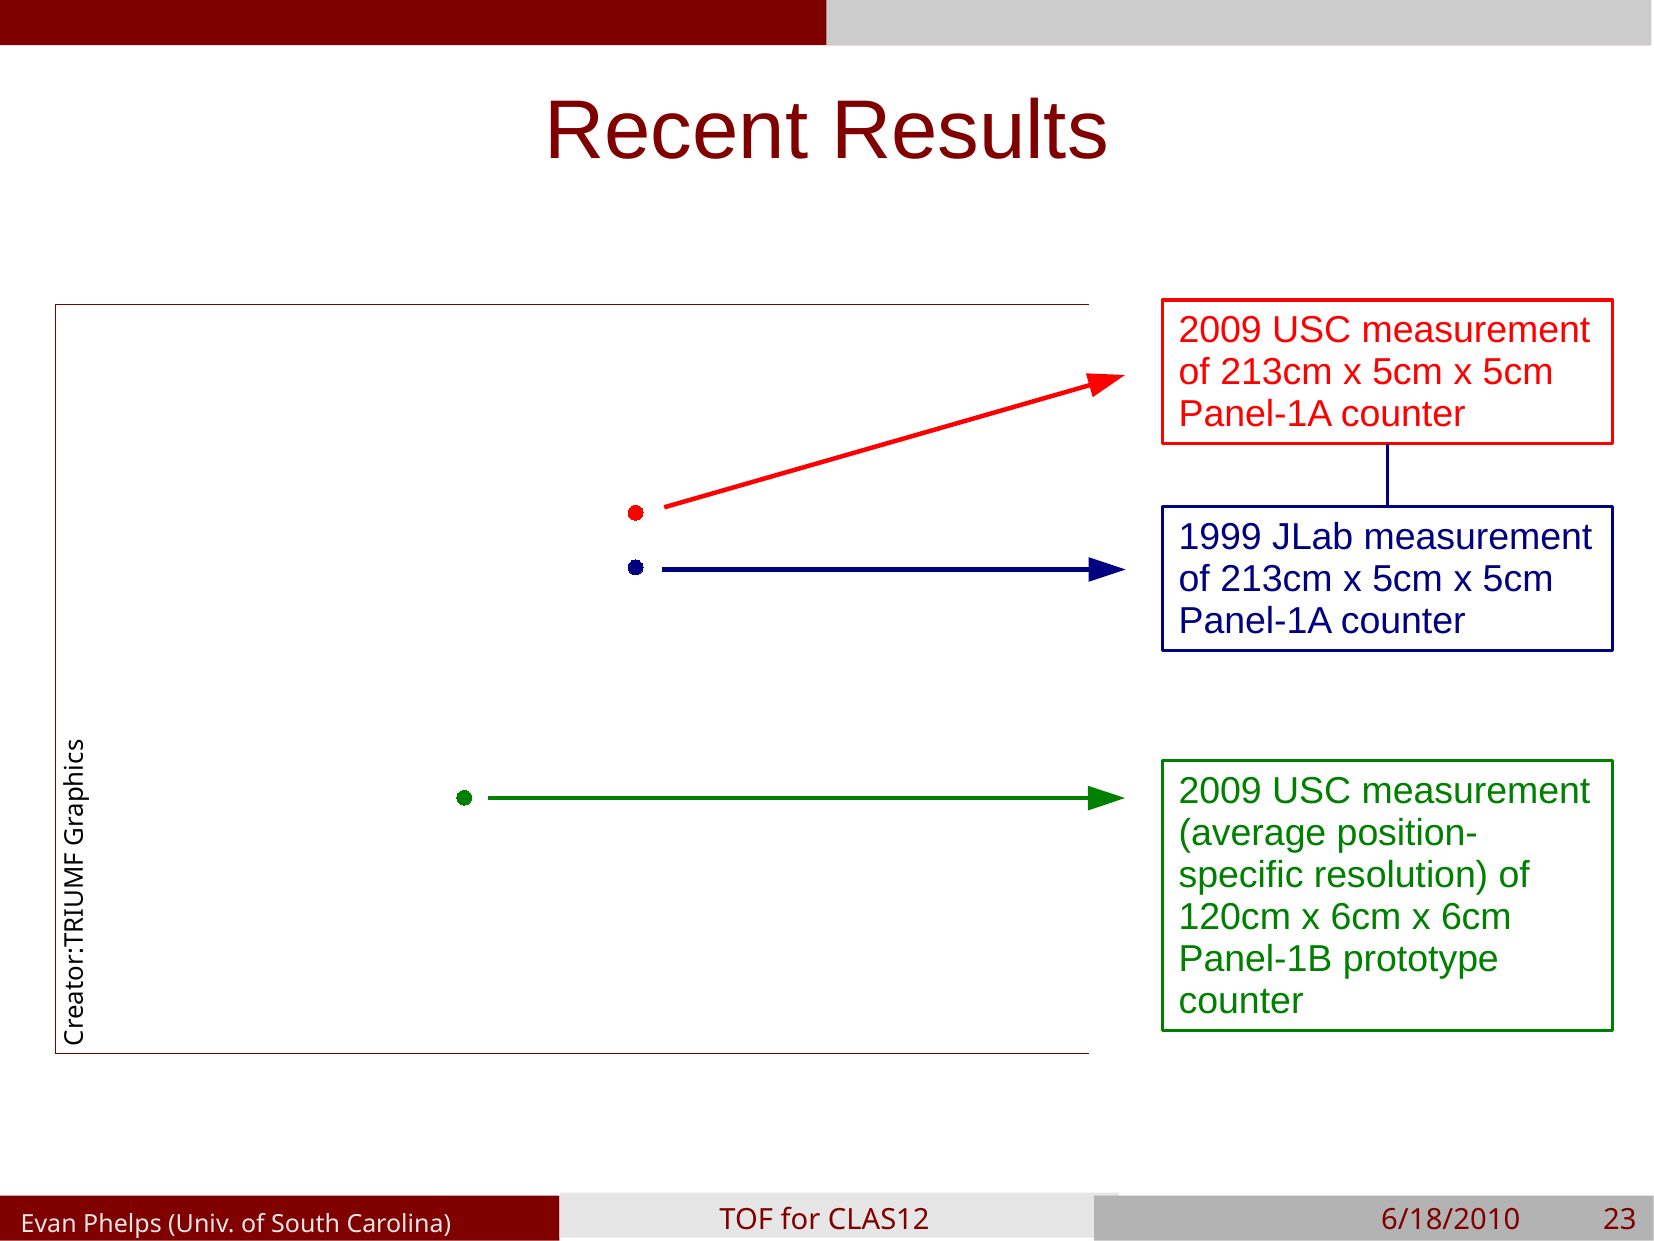

# Recent Results
2009 USC measurement of 213cm x 5cm x 5cm Panel-1A counter
1999 JLab measurement of 213cm x 5cm x 5cm Panel-1A counter
2009 USC measurement (average position-specific resolution) of 120cm x 6cm x 6cm Panel-1B prototype counter
TOF for CLAS12
23